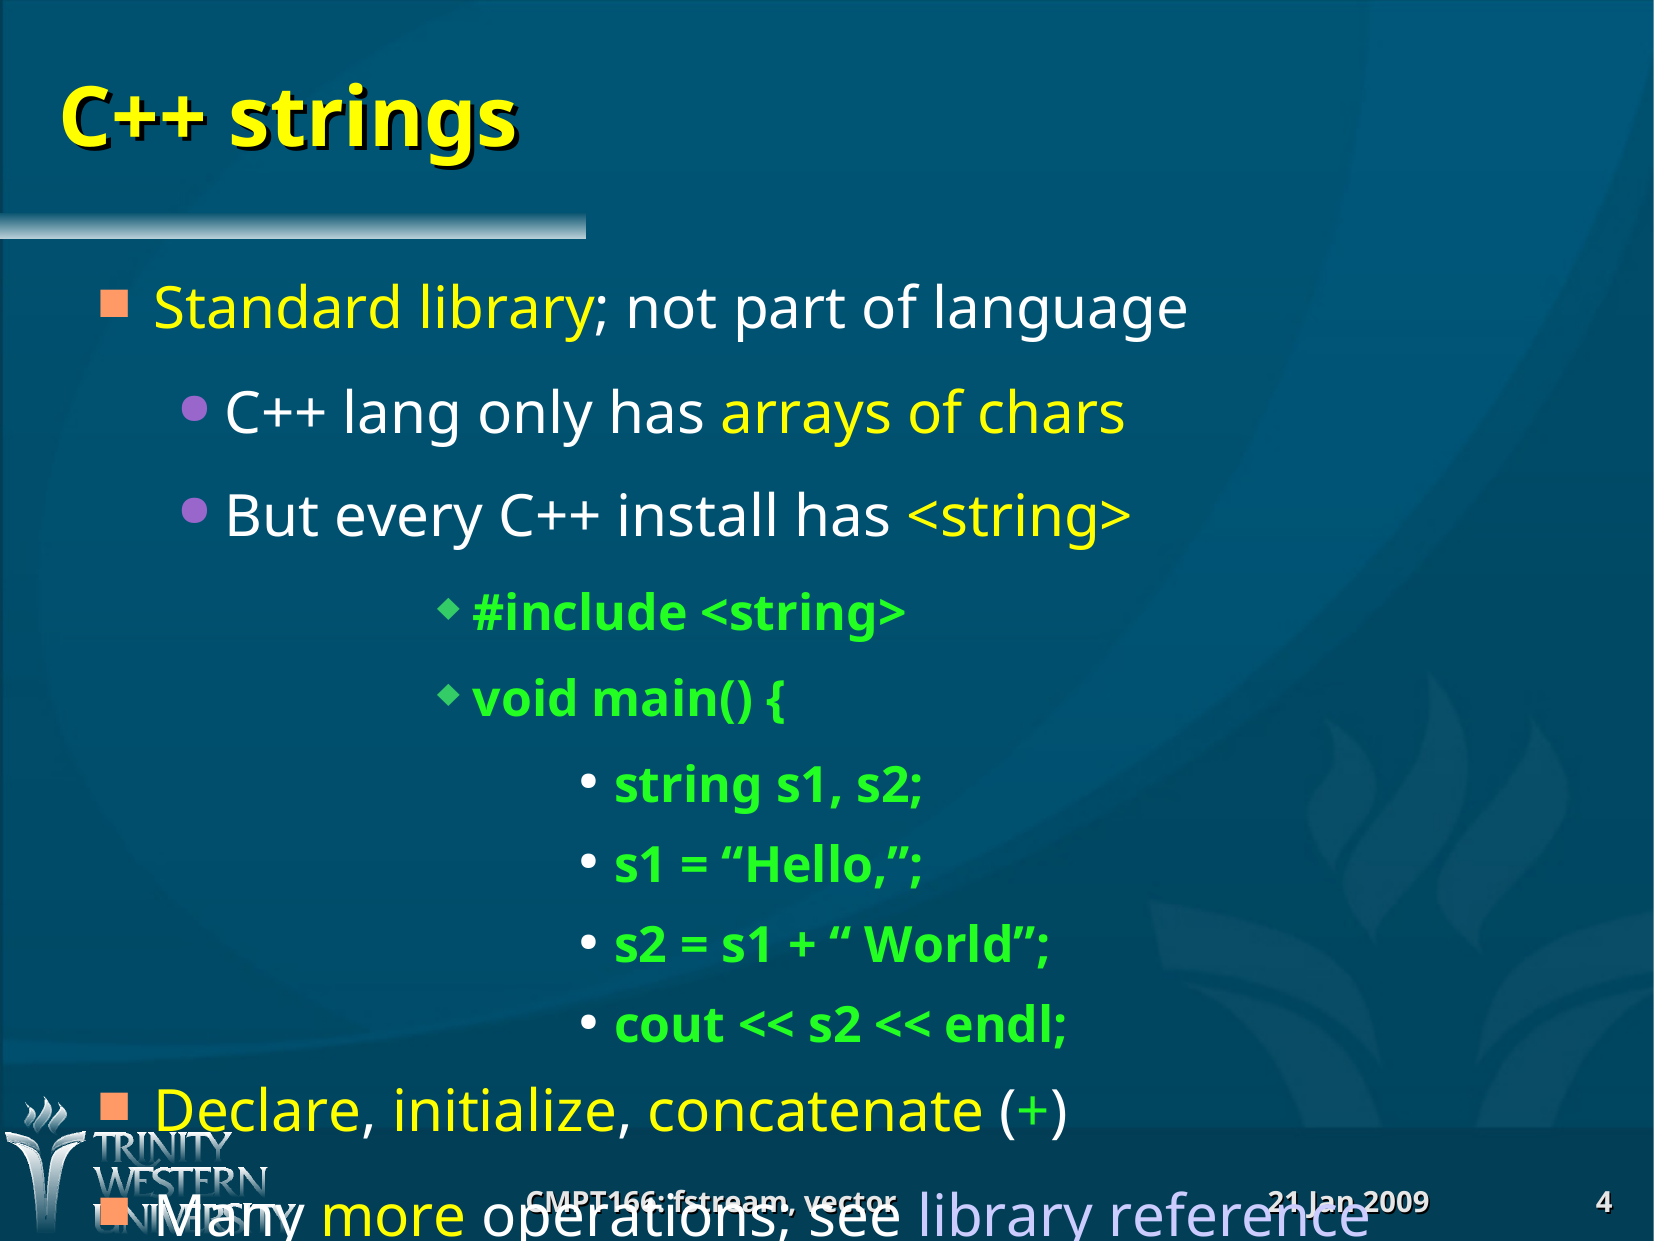

# C++ strings
Standard library; not part of language
C++ lang only has arrays of chars
But every C++ install has <string>
#include <string>
void main() {
string s1, s2;
s1 = “Hello,”;
s2 = s1 + “ World”;
cout << s2 << endl;
Declare, initialize, concatenate (+)
Many more operations; see library reference
CMPT166: fstream, vector
21 Jan 2009
4